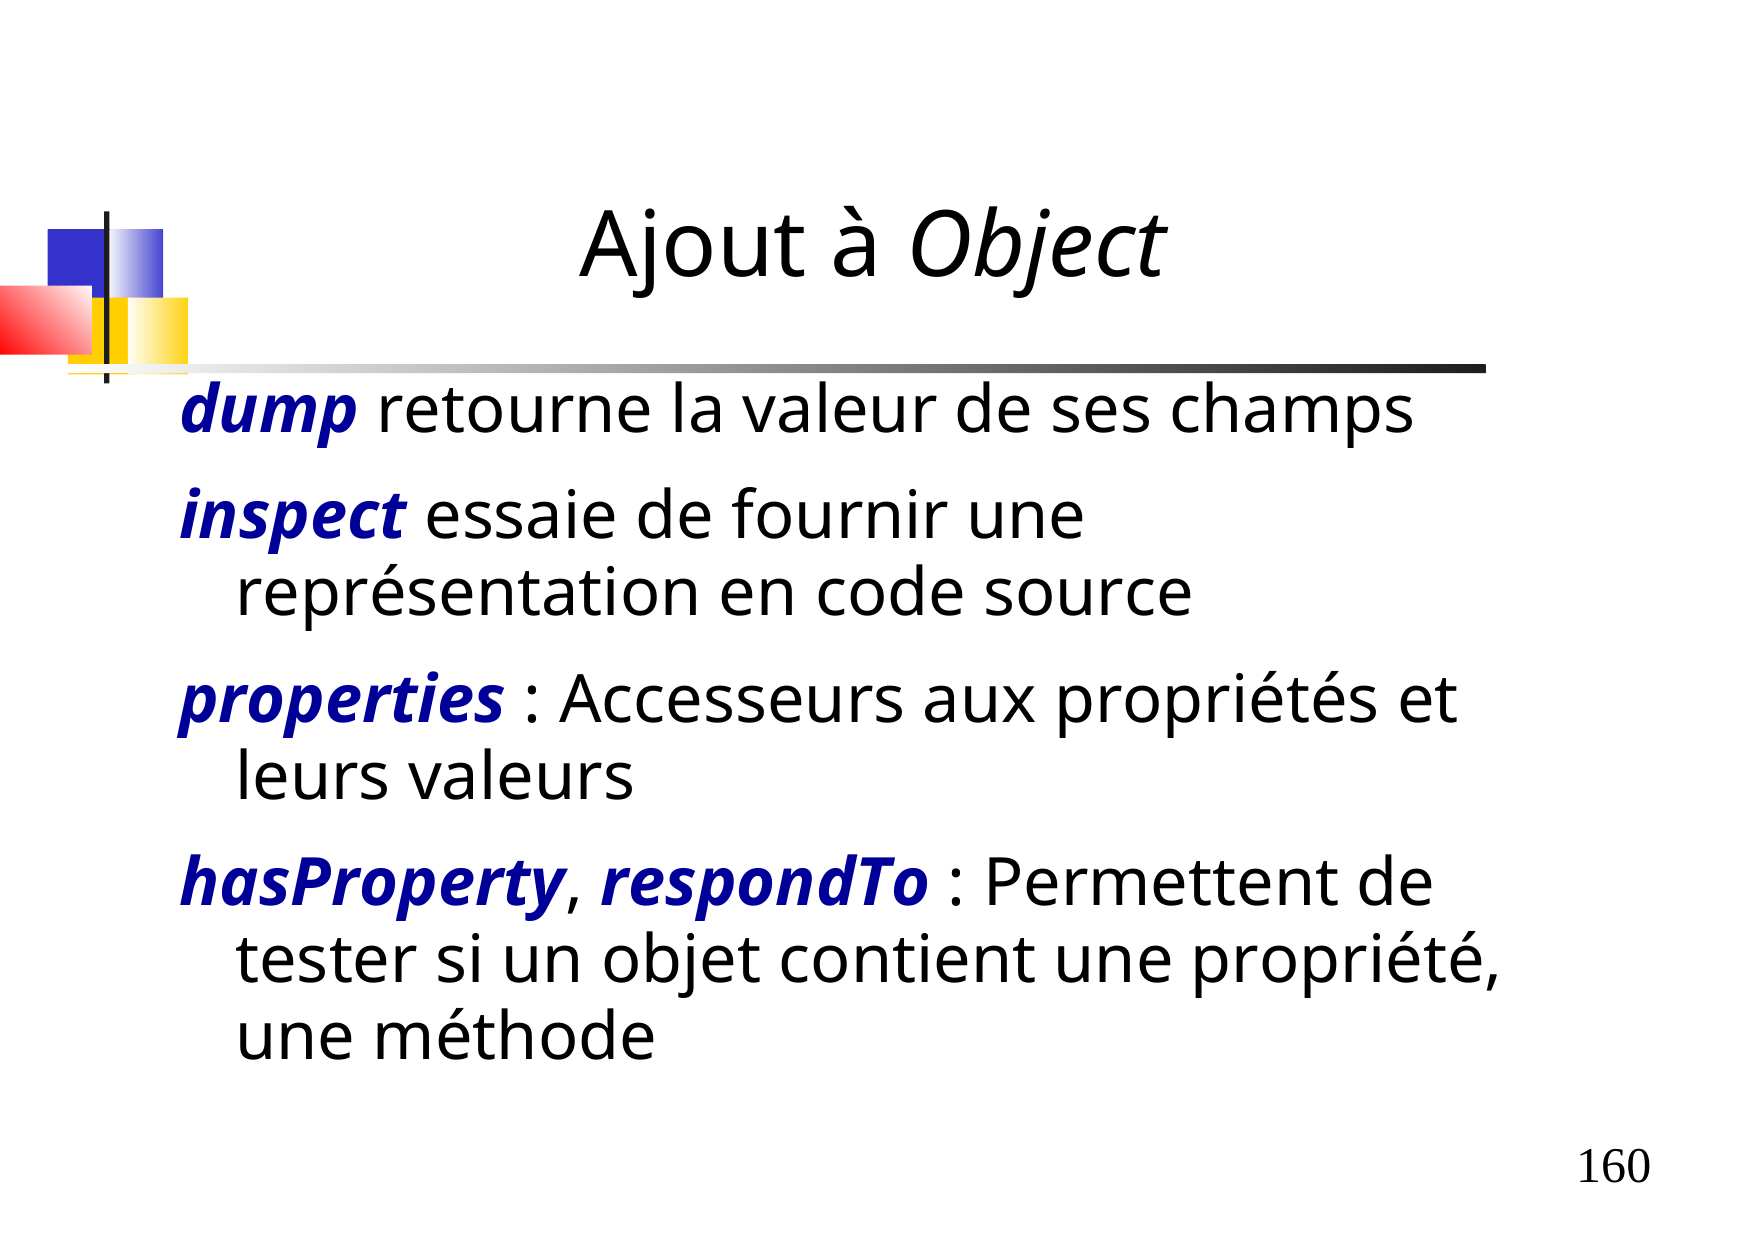

# Ajout à Object
dump retourne la valeur de ses champs
inspect essaie de fournir une représentation en code source
properties : Accesseurs aux propriétés et leurs valeurs
hasProperty, respondTo : Permettent de tester si un objet contient une propriété, une méthode